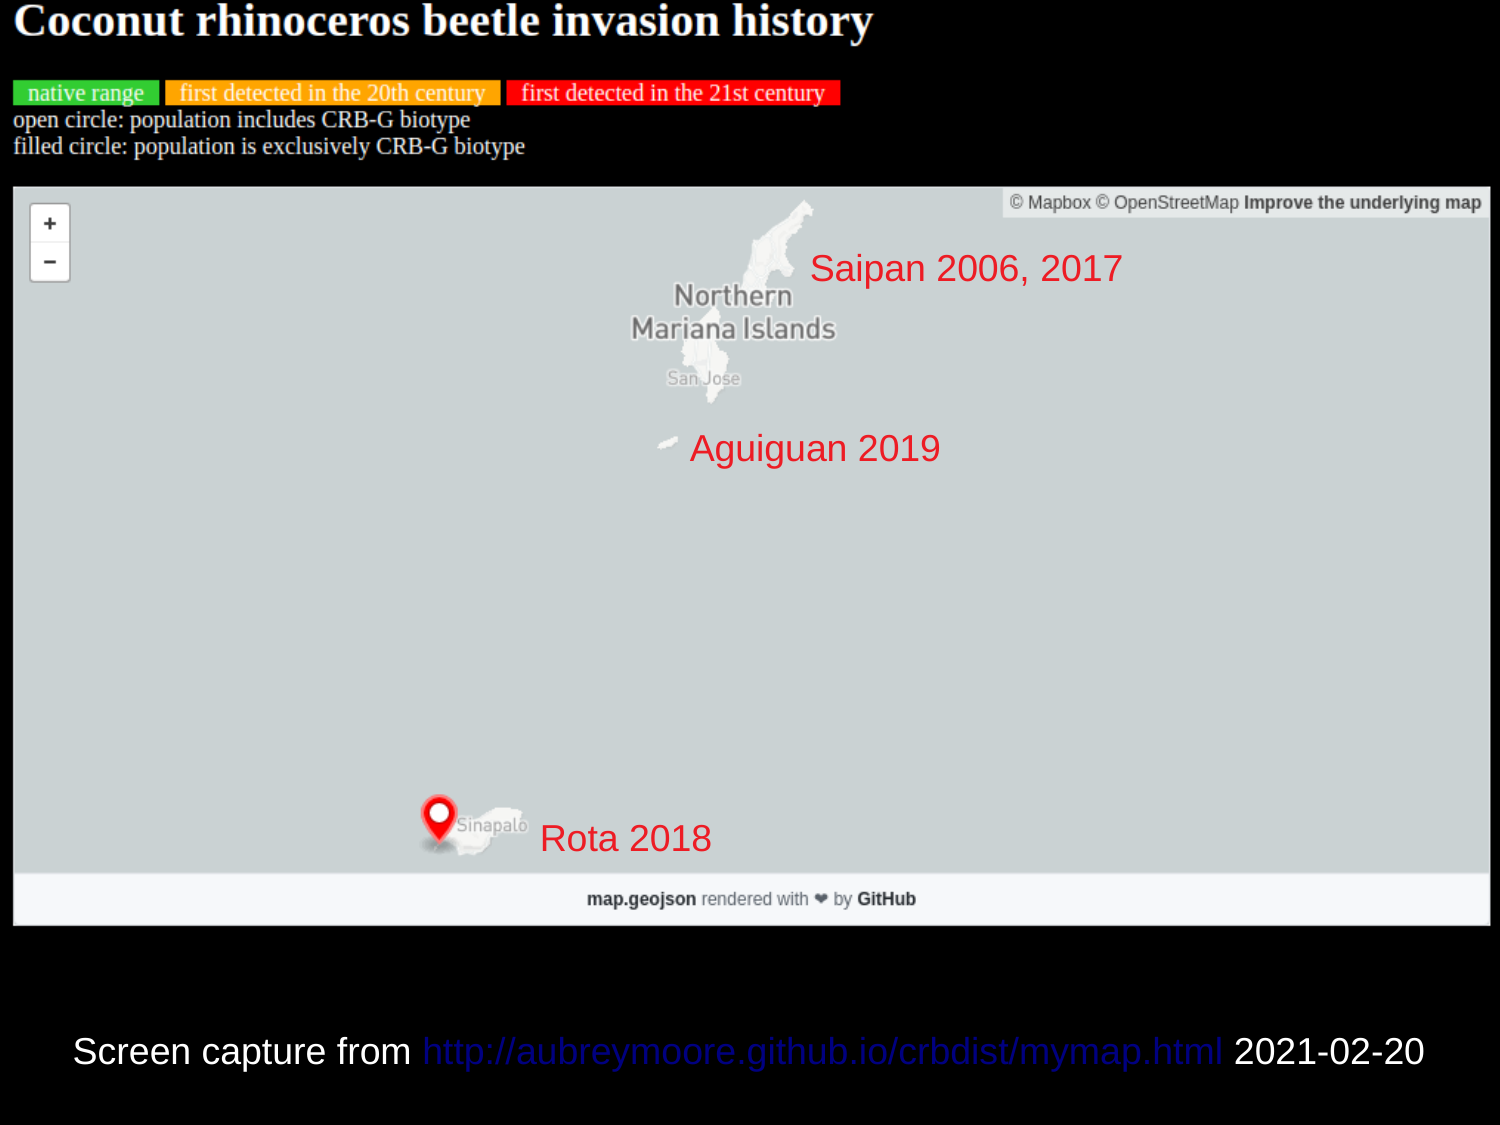

Saipan 2006, 2017
Aguiguan 2019
Rota 2018
Screen capture from http://aubreymoore.github.io/crbdist/mymap.html 2021-02-20